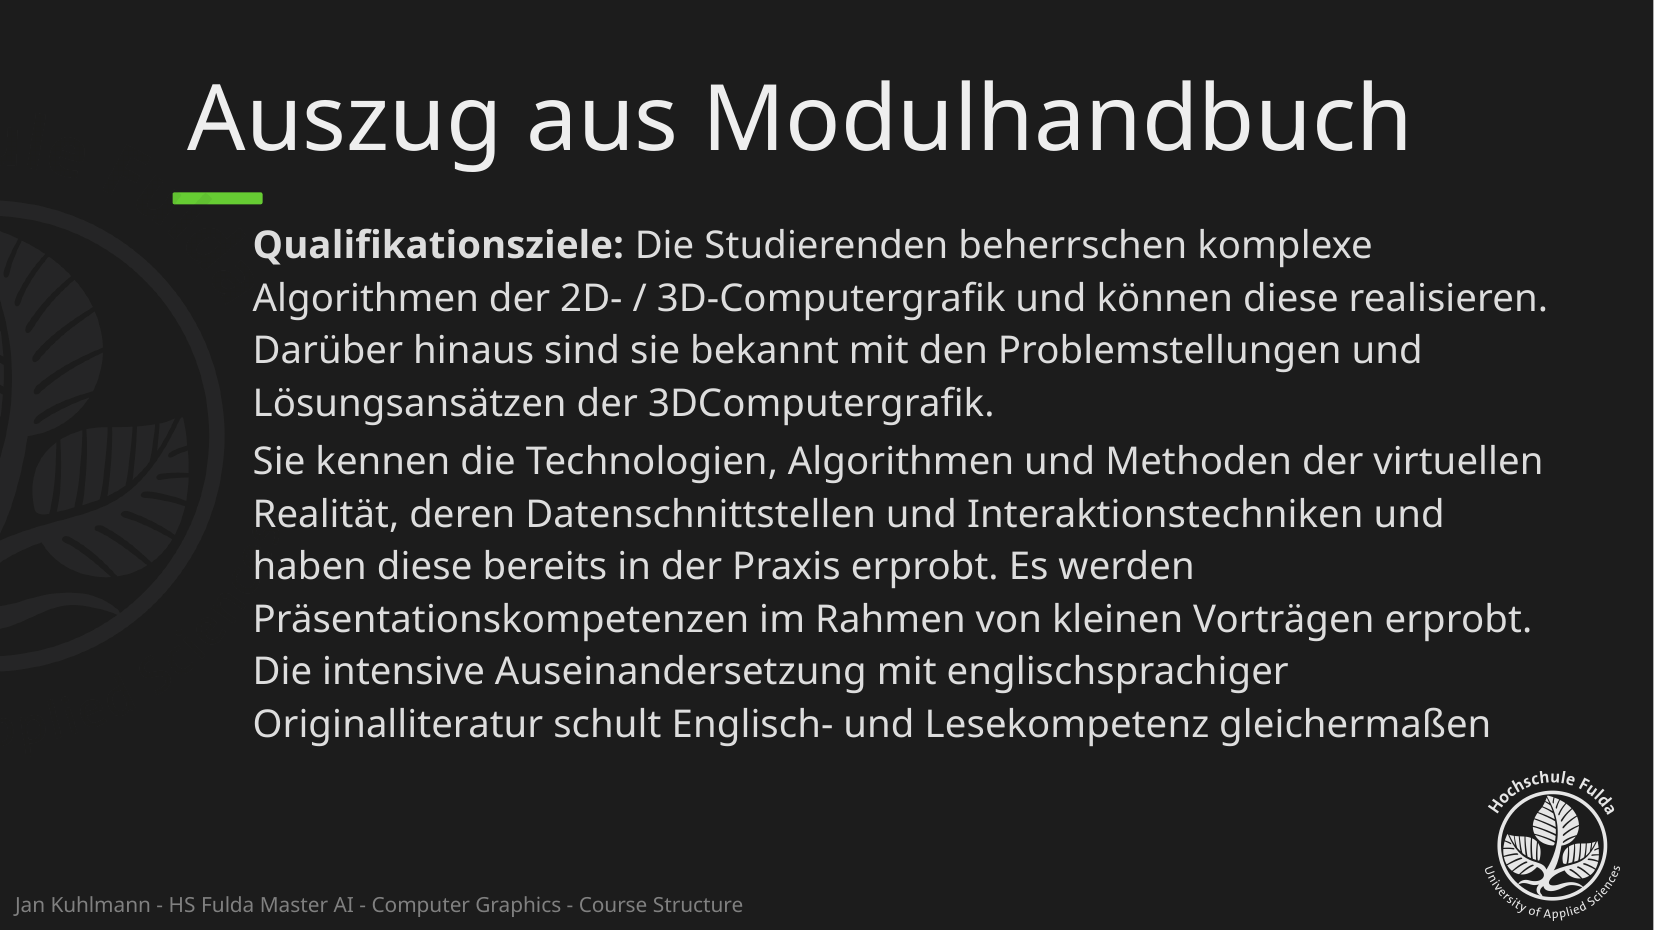

# Auszug aus Modulhandbuch
Qualifikationsziele: Die Studierenden beherrschen komplexe Algorithmen der 2D- / 3D-Computergrafik und können diese realisieren. Darüber hinaus sind sie bekannt mit den Problemstellungen und Lösungsansätzen der 3DComputergrafik.
Sie kennen die Technologien, Algorithmen und Methoden der virtuellen Realität, deren Datenschnittstellen und Interaktionstechniken und haben diese bereits in der Praxis erprobt. Es werden Präsentationskompetenzen im Rahmen von kleinen Vorträgen erprobt. Die intensive Auseinandersetzung mit englischsprachiger Originalliteratur schult Englisch- und Lesekompetenz gleichermaßen
Jan Kuhlmann - HS Fulda Master AI - Computer Graphics - Course Structure